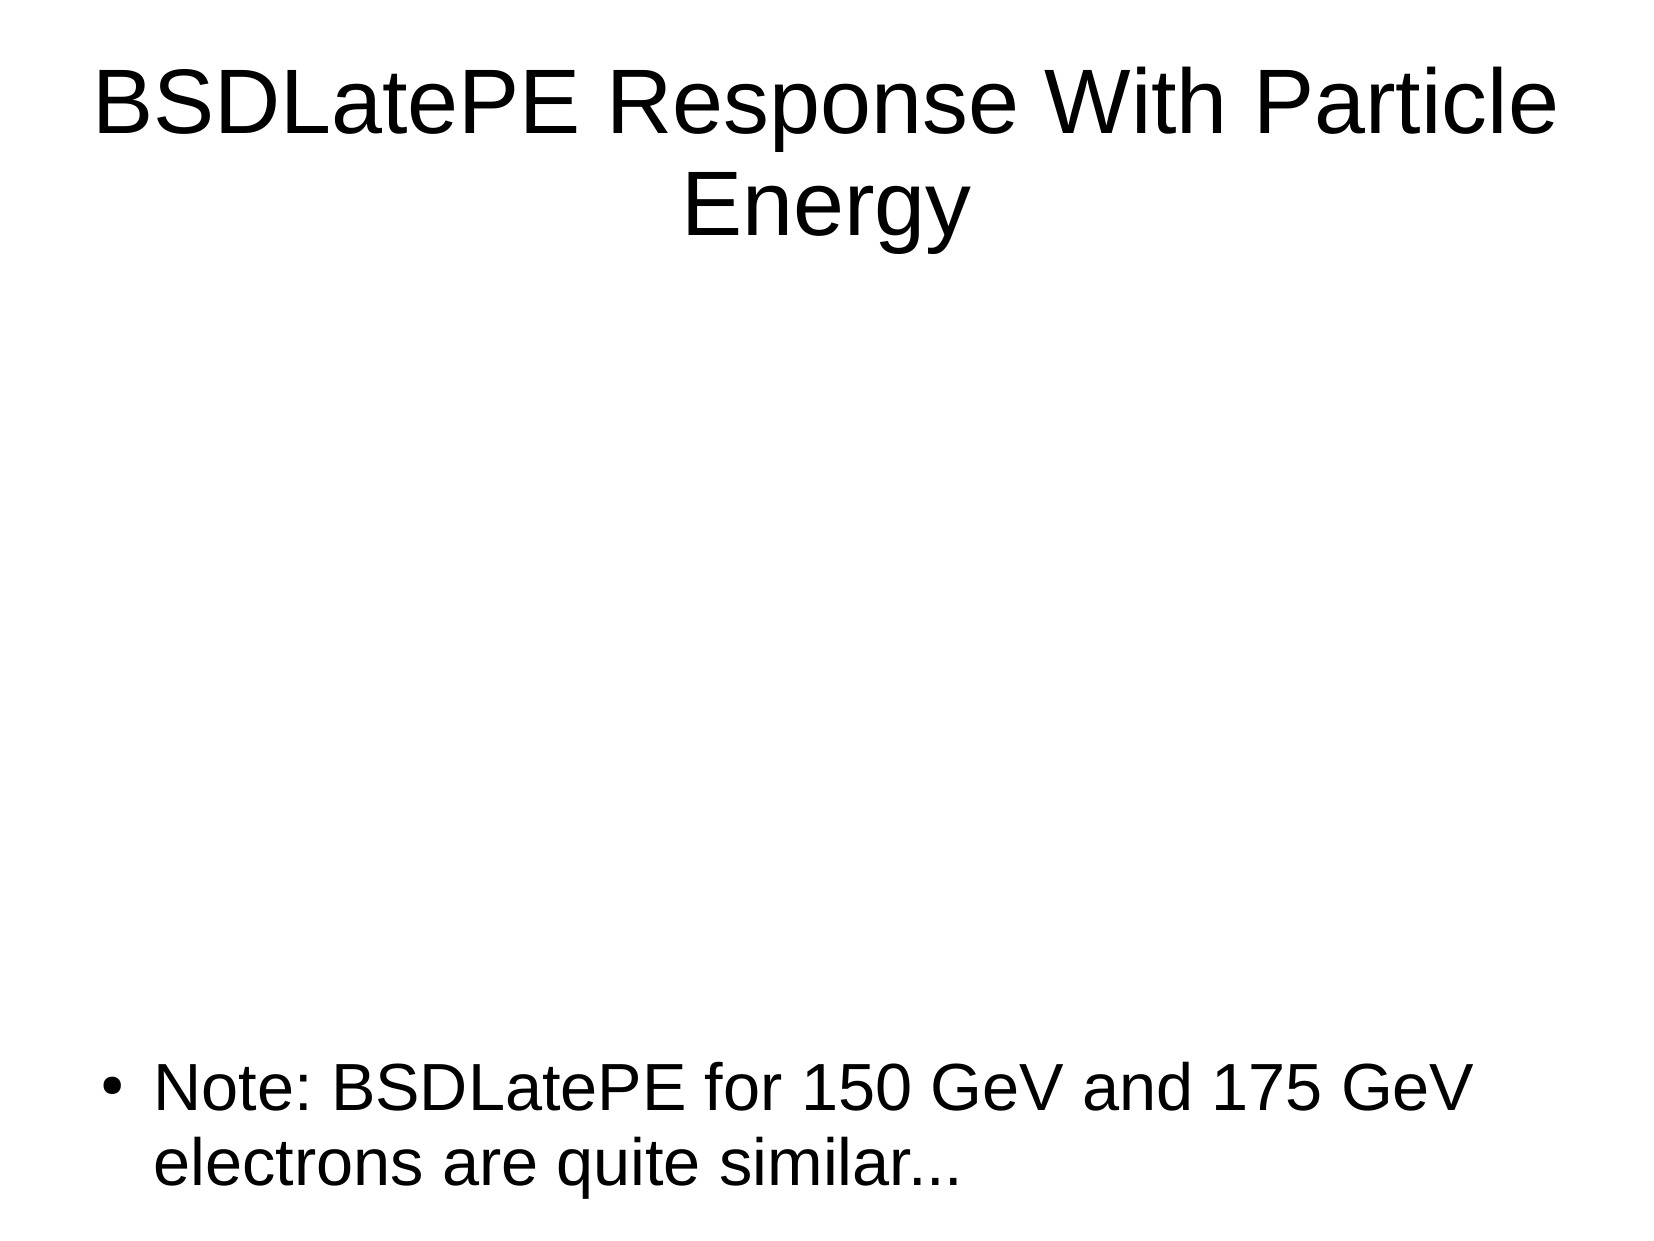

# BSDLatePE Response With Particle Energy
Note: BSDLatePE for 150 GeV and 175 GeV electrons are quite similar...